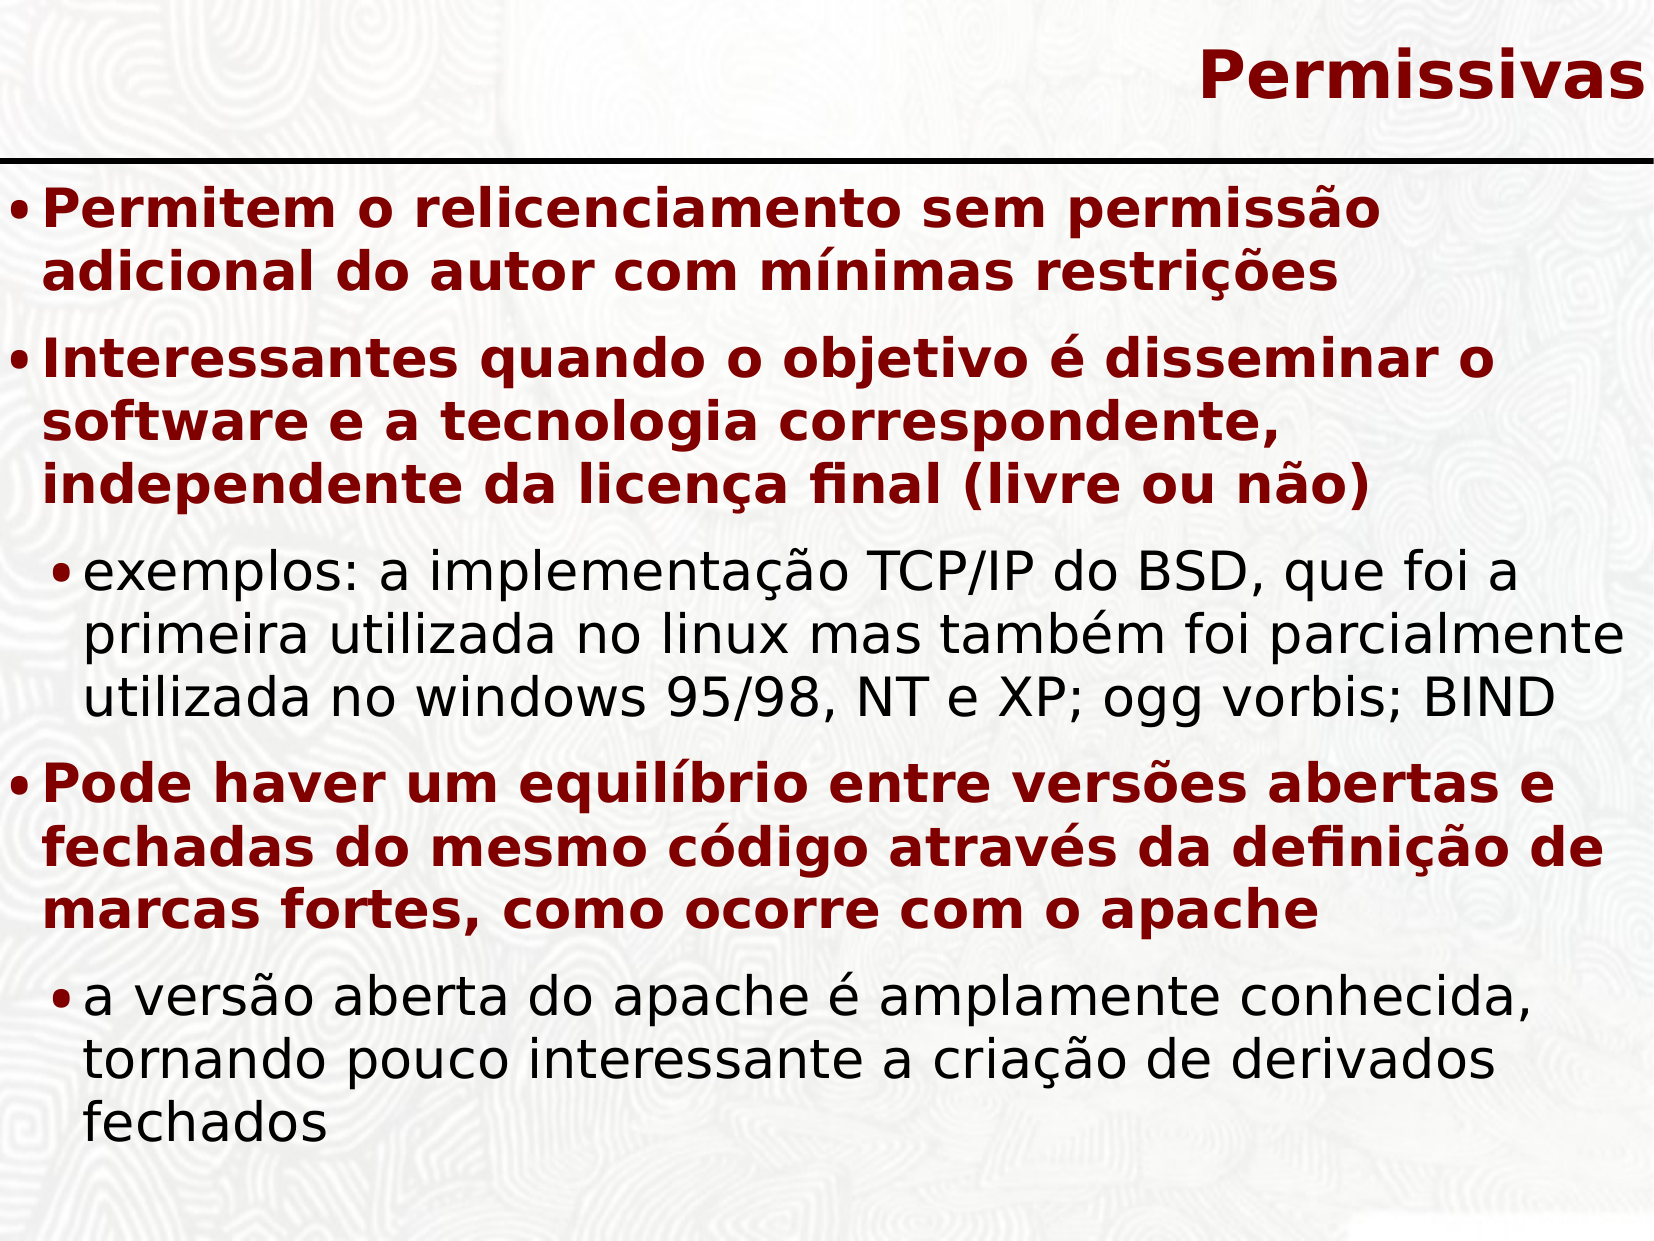

# Permissivas
Permitem o relicenciamento sem permissão adicional do autor com mínimas restrições
Interessantes quando o objetivo é disseminar o software e a tecnologia correspondente, independente da licença final (livre ou não)
exemplos: a implementação TCP/IP do BSD, que foi a primeira utilizada no linux mas também foi parcialmente utilizada no windows 95/98, NT e XP; ogg vorbis; BIND
Pode haver um equilíbrio entre versões abertas e fechadas do mesmo código através da definição de marcas fortes, como ocorre com o apache
a versão aberta do apache é amplamente conhecida, tornando pouco interessante a criação de derivados fechados